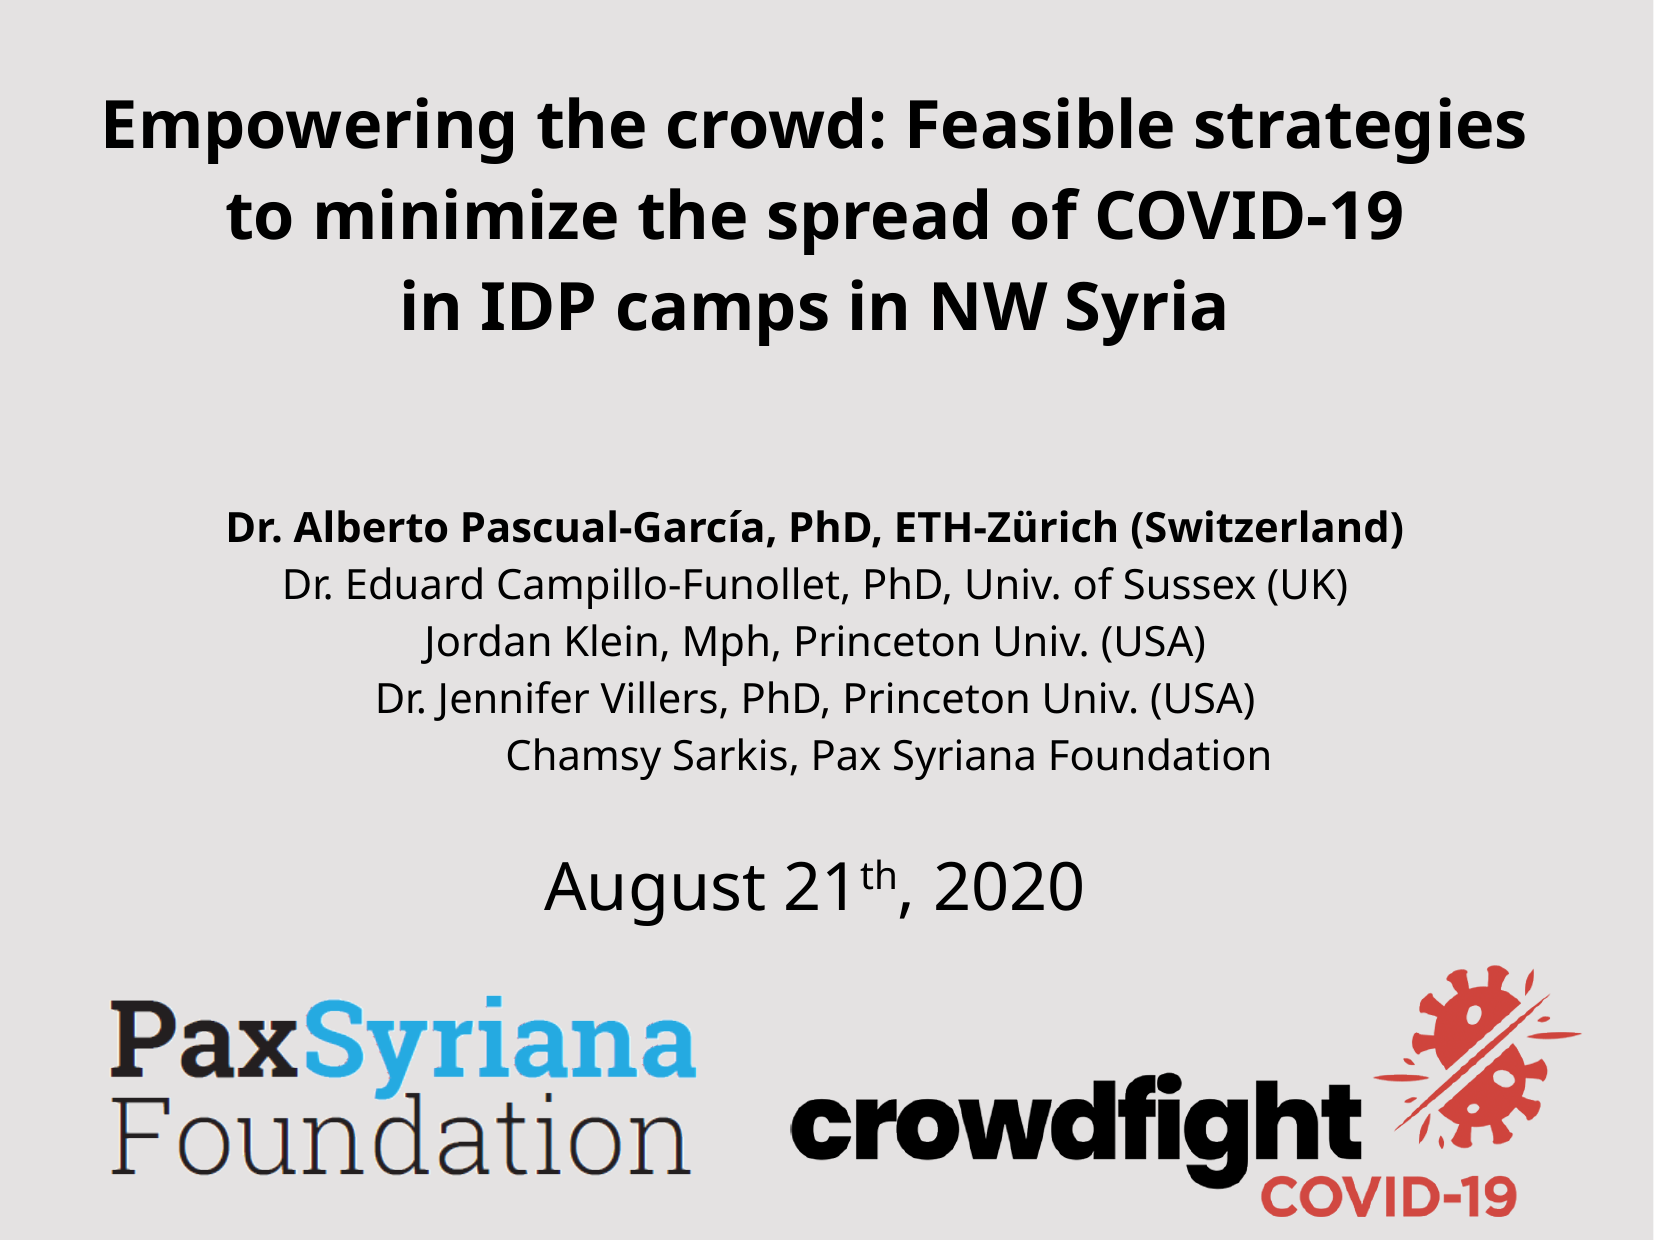

# Empowering the crowd: Feasible strategies
to minimize the spread of COVID-19
in IDP camps in NW Syria
Dr. Alberto Pascual-García, PhD, ETH-Zürich (Switzerland)
Dr. Eduard Campillo-Funollet, PhD, Univ. of Sussex (UK)
Jordan Klein, Mph, Princeton Univ. (USA)
Dr. Jennifer Villers, PhD, Princeton Univ. (USA)
 	 	Chamsy Sarkis, Pax Syriana Foundation
August 21th, 2020